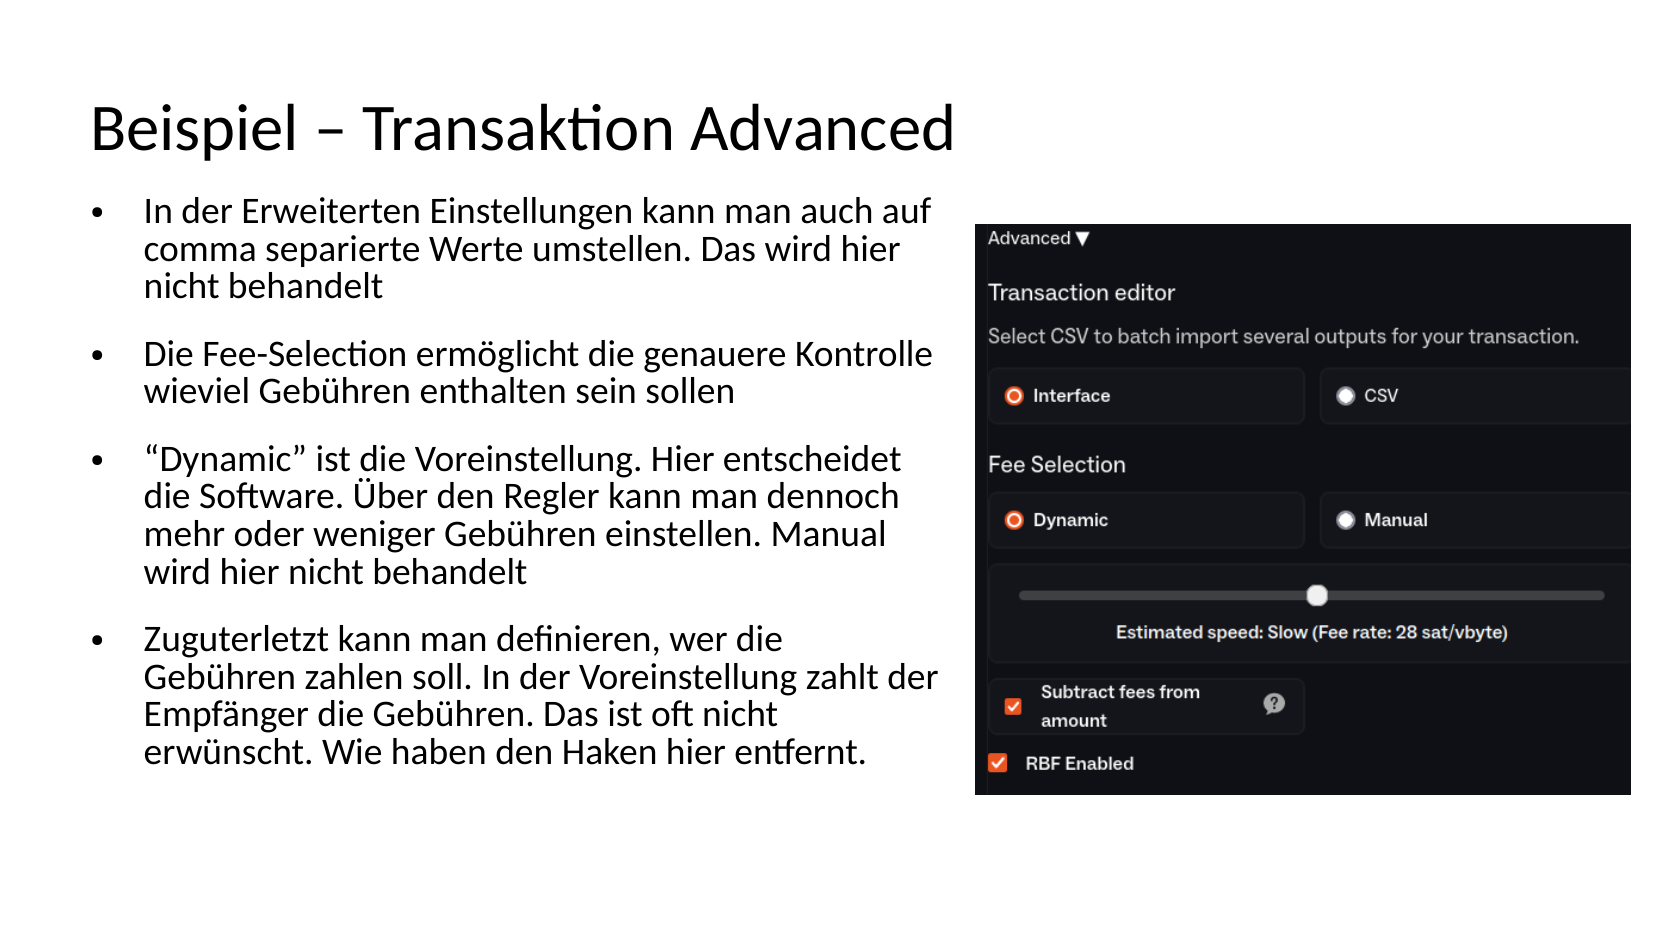

# Beispiel – Transaktion Advanced
In der Erweiterten Einstellungen kann man auch auf comma separierte Werte umstellen. Das wird hier nicht behandelt
Die Fee-Selection ermöglicht die genauere Kontrolle wieviel Gebühren enthalten sein sollen
“Dynamic” ist die Voreinstellung. Hier entscheidet die Software. Über den Regler kann man dennoch mehr oder weniger Gebühren einstellen. Manual wird hier nicht behandelt
Zuguterletzt kann man definieren, wer die Gebühren zahlen soll. In der Voreinstellung zahlt der Empfänger die Gebühren. Das ist oft nicht erwünscht. Wie haben den Haken hier entfernt.